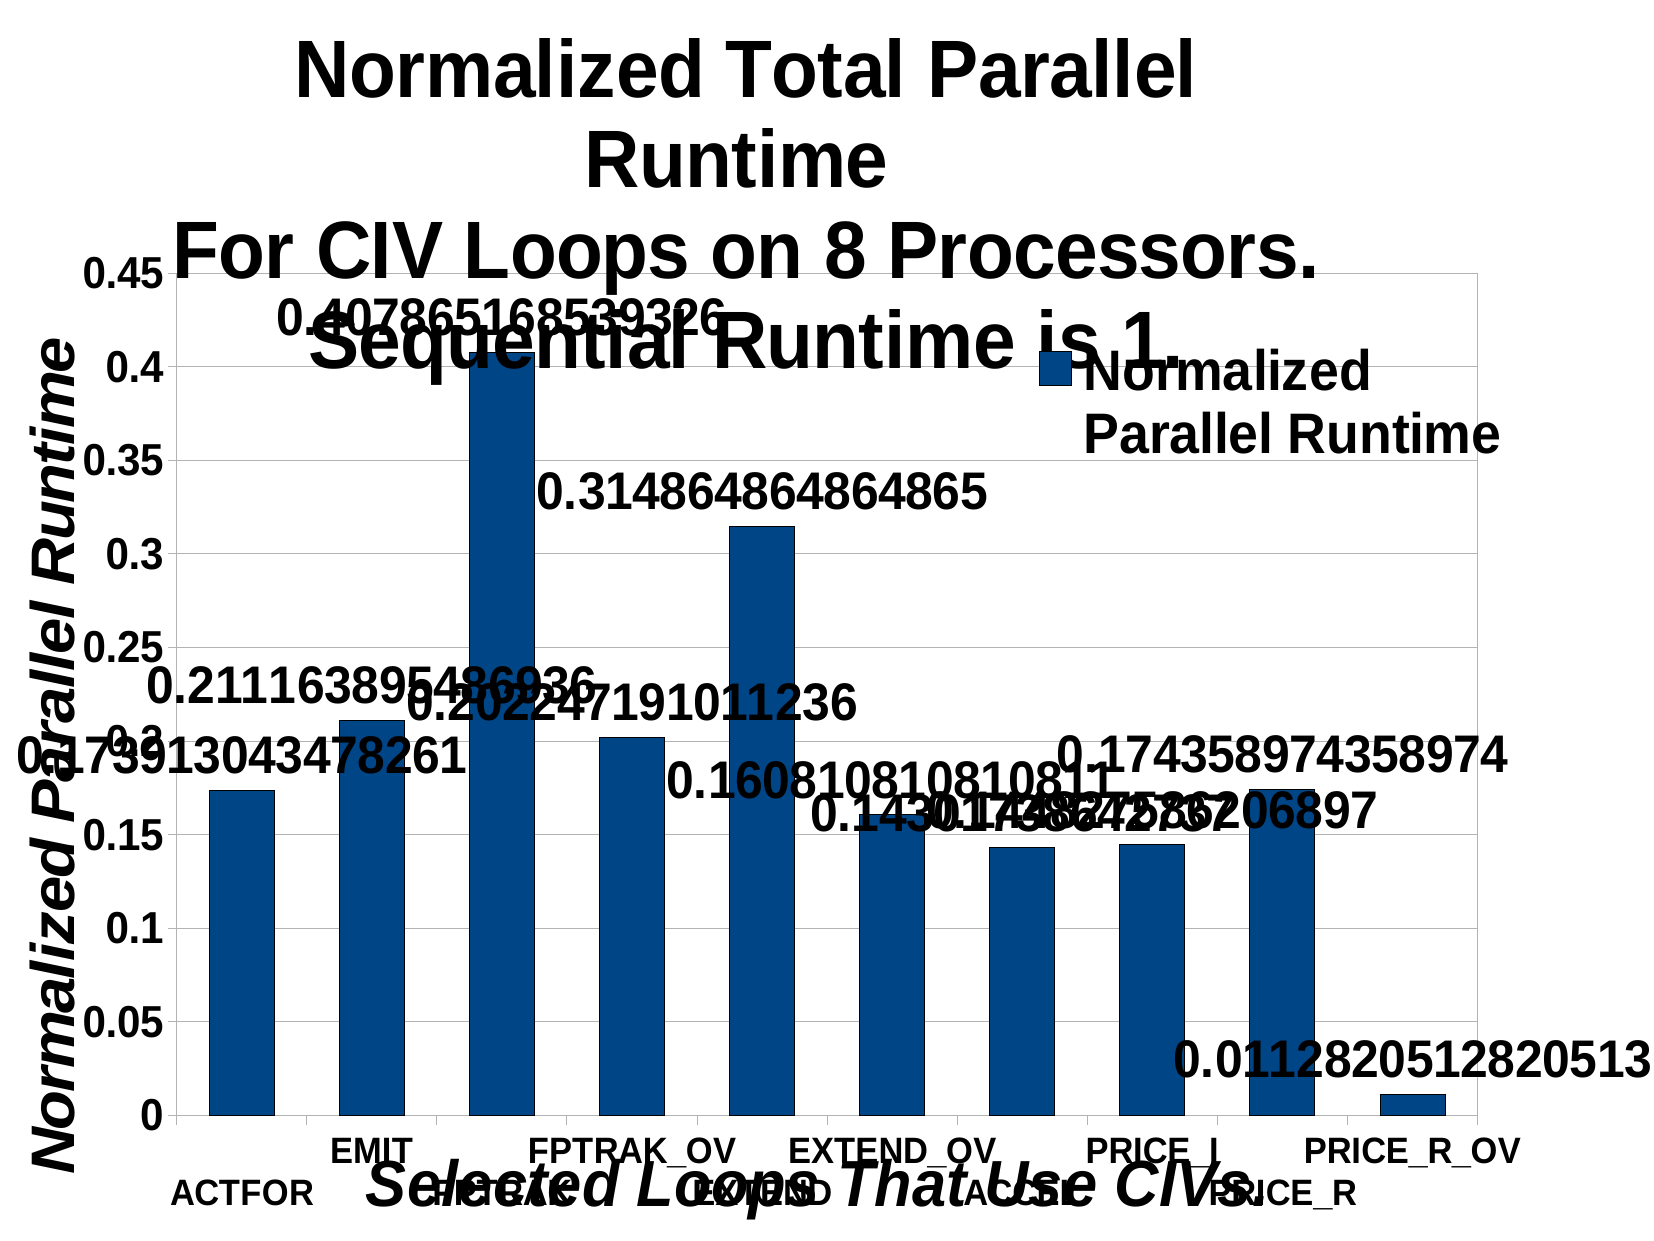

### Chart: Normalized Total Parallel Runtime
For CIV Loops on 8 Processors.
Sequential Runtime is 1.
| Category | Normalized Parallel Runtime |
|---|---|
| ACTFOR | 0.173913043478261 |
| EMIT | 0.211163895486936 |
| FPTRAK | 0.407865168539326 |
| FPTRAK_OV | 0.202247191011236 |
| EXTEND | 0.314864864864865 |
| EXTEND_OV | 0.160810810810811 |
| ACCEL | 0.14301738642737 |
| PRICE_I | 0.144827586206897 |
| PRICE_R | 0.174358974358974 |
| PRICE_R_OV | 0.0112820512820513 |